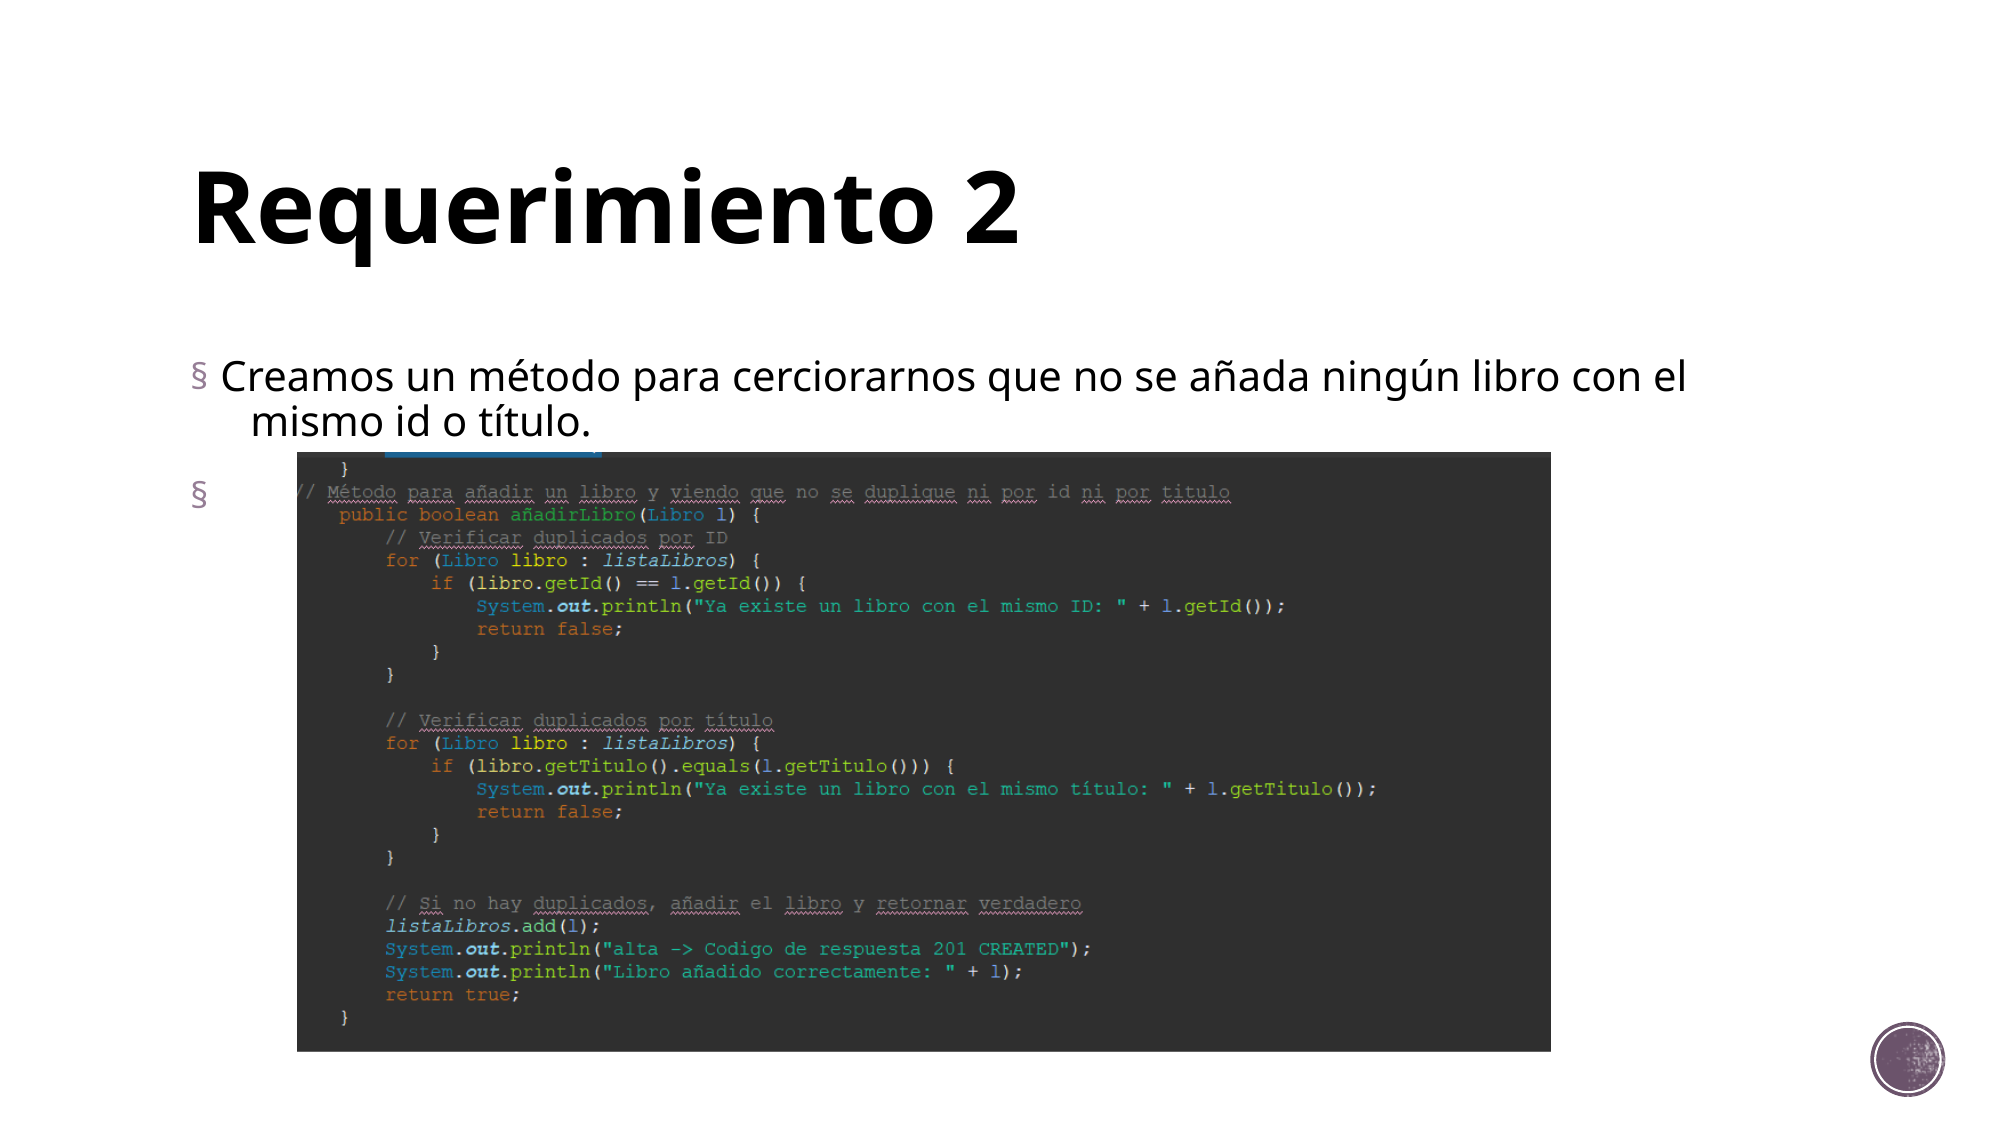

# Requerimiento 2
Creamos un método para cerciorarnos que no se añada ningún libro con el mismo id o título.